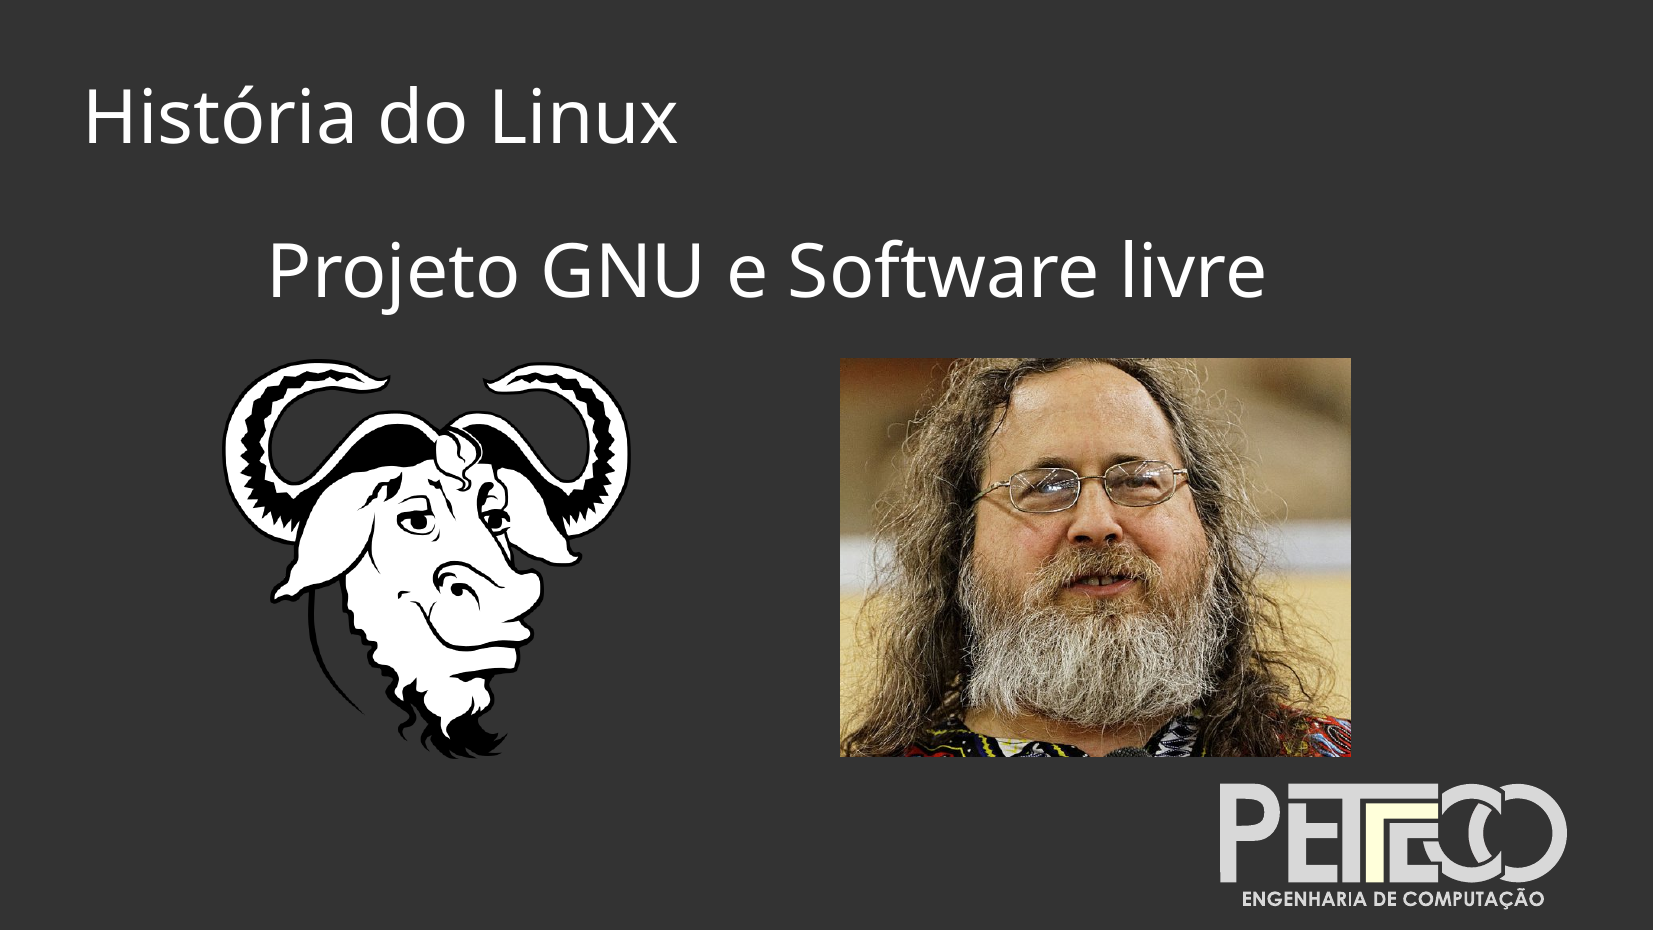

# História do Linux
Projeto GNU e Software livre